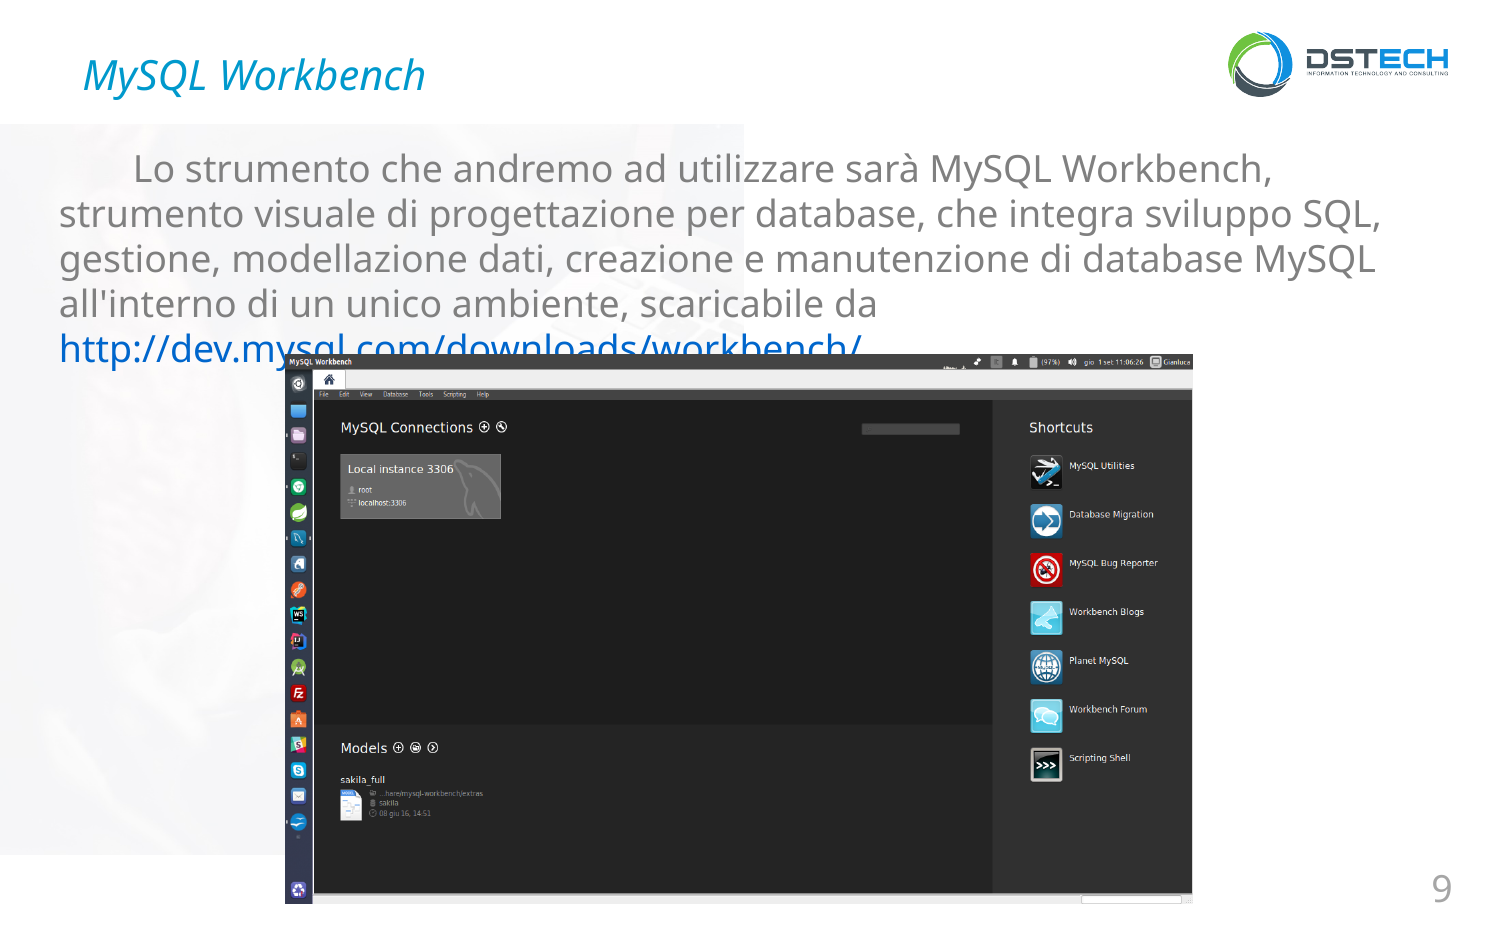

MySQL Workbench
	Lo strumento che andremo ad utilizzare sarà MySQL Workbench, strumento visuale di progettazione per database, che integra sviluppo SQL, gestione, modellazione dati, creazione e manutenzione di database MySQL all'interno di un unico ambiente, scaricabile da http://dev.mysql.com/downloads/workbench/.
9